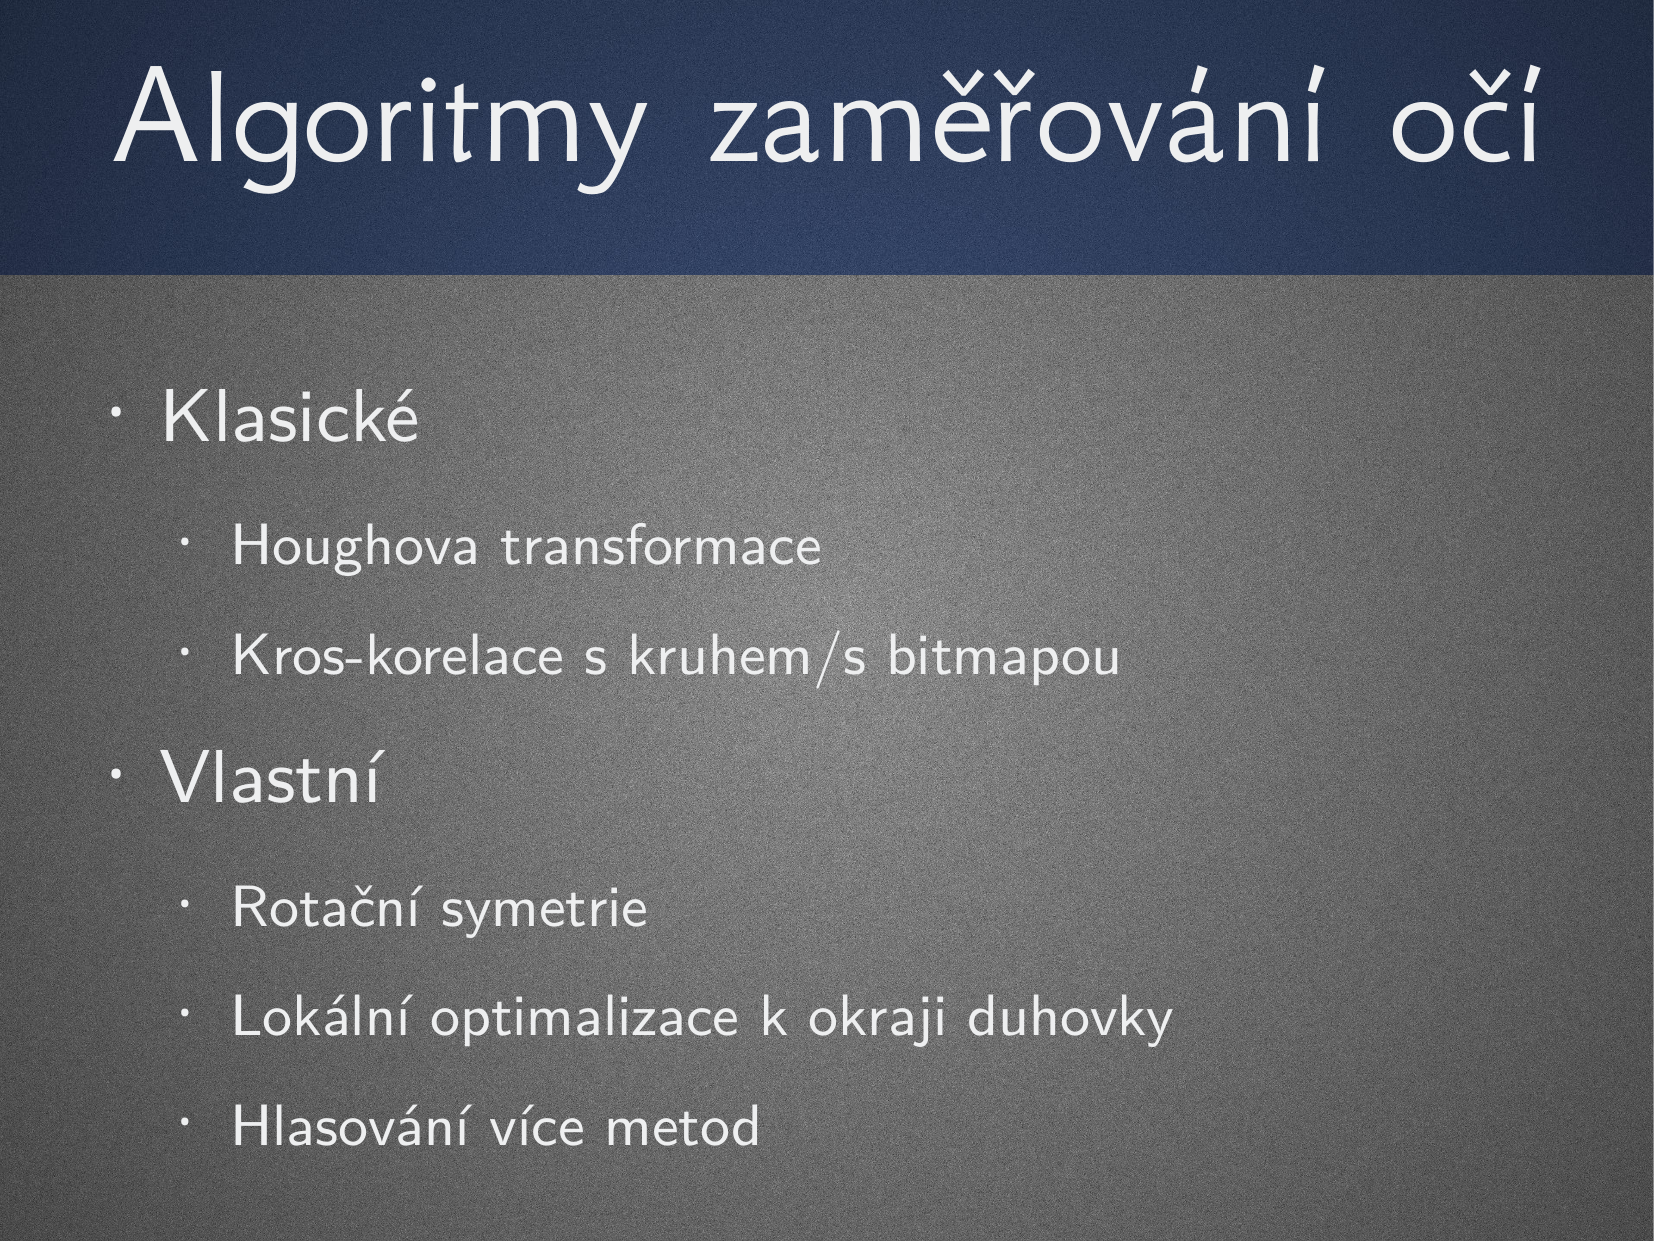

# Algoritmy zaměřování očí
Klasické
Houghova transformace
Kros-korelace s kruhem/s bitmapou
Vlastní
Rotační symetrie
Lokální optimalizace k okraji duhovky
Hlasování více metod